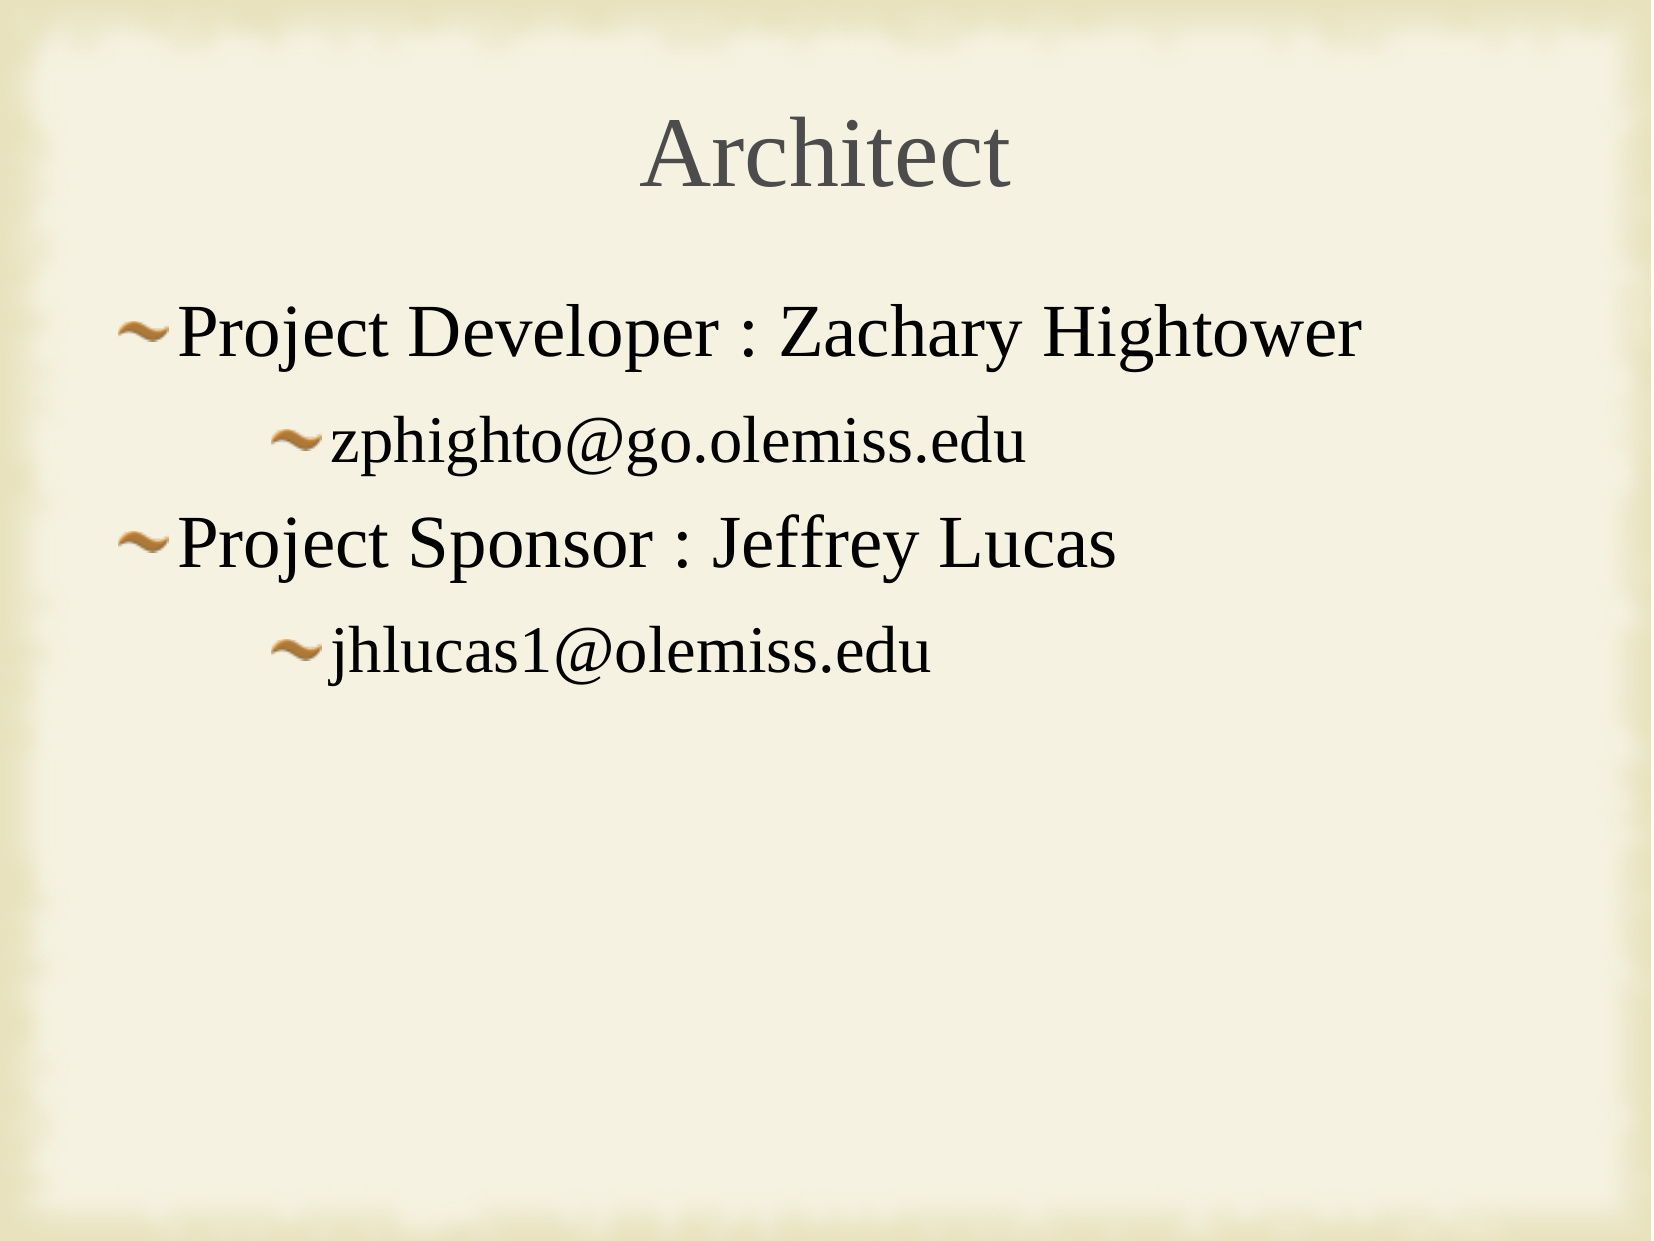

# Architect
Project Developer : Zachary Hightower
zphighto@go.olemiss.edu
Project Sponsor : Jeffrey Lucas
jhlucas1@olemiss.edu